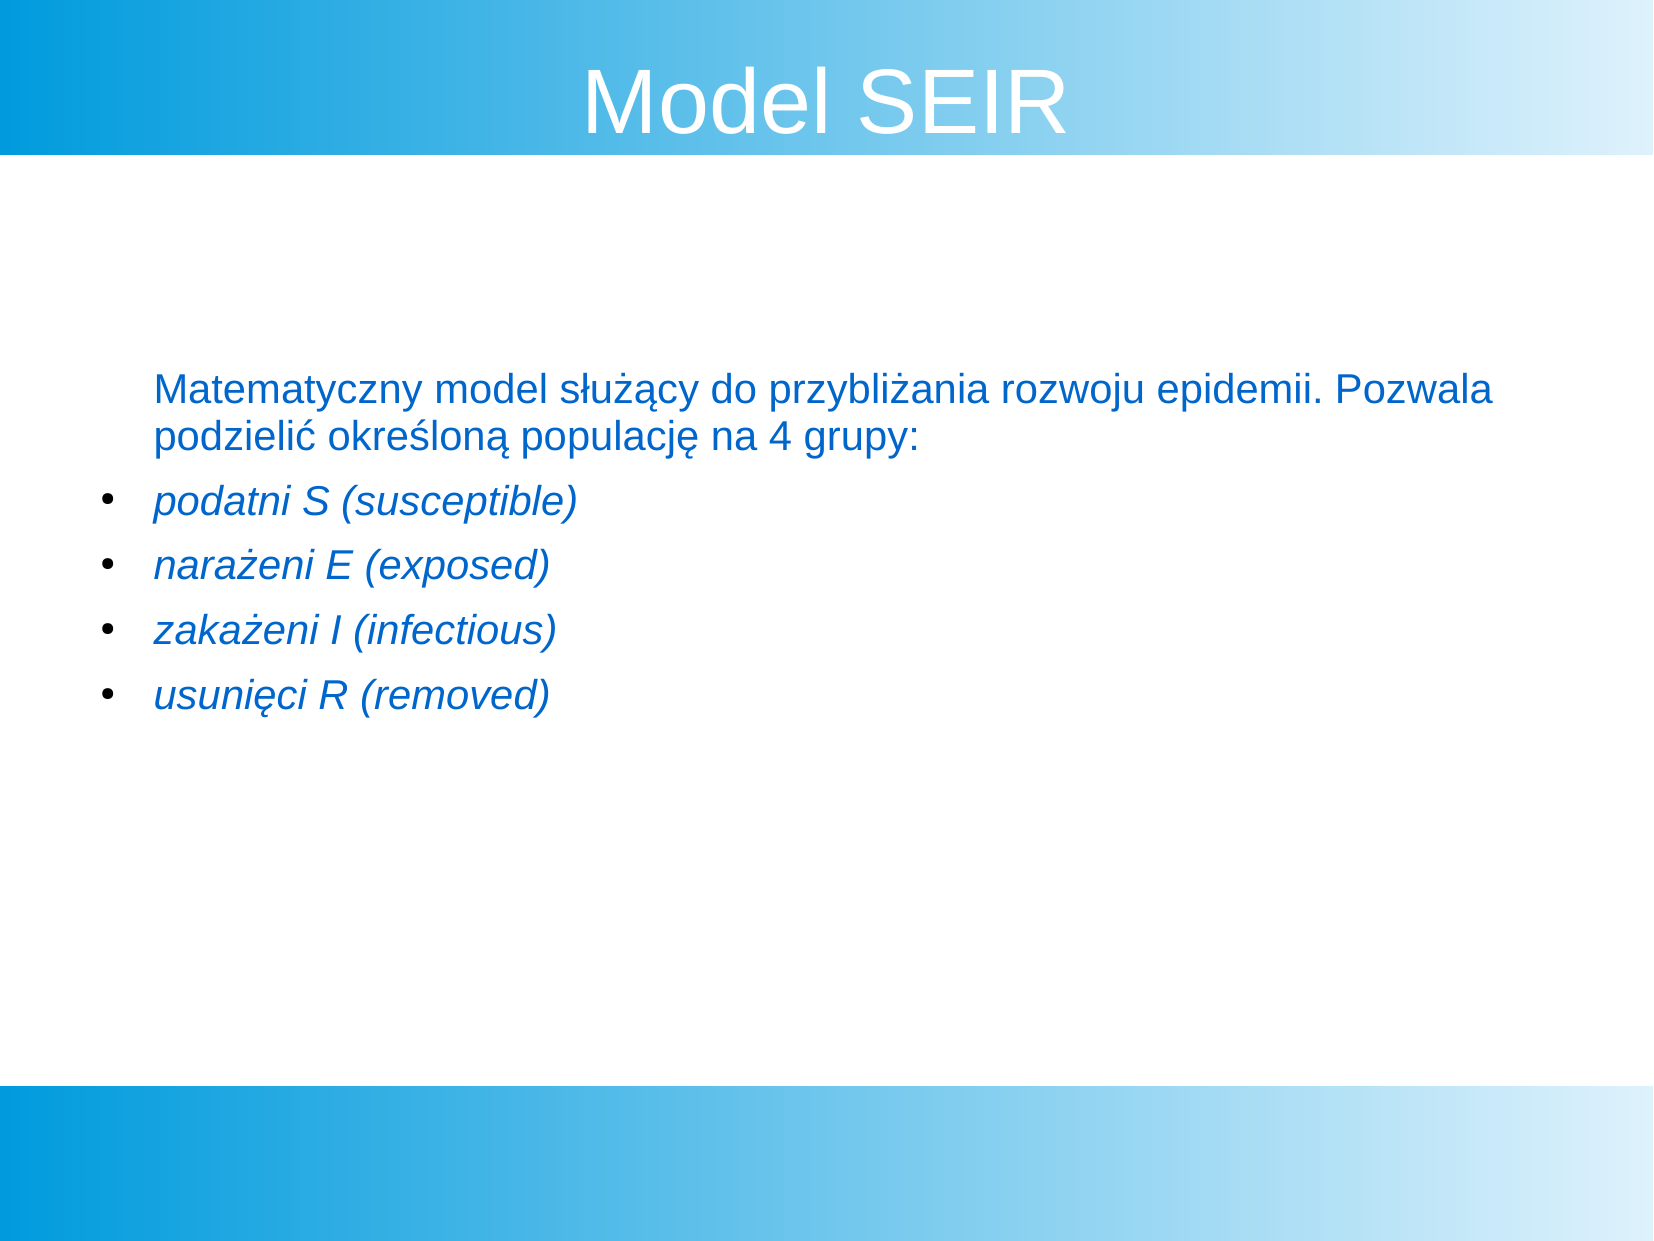

# Model SEIR
Matematyczny model służący do przybliżania rozwoju epidemii. Pozwala podzielić określoną populację na 4 grupy:
podatni S (susceptible)
narażeni E (exposed)
zakażeni I (infectious)
usunięci R (removed)